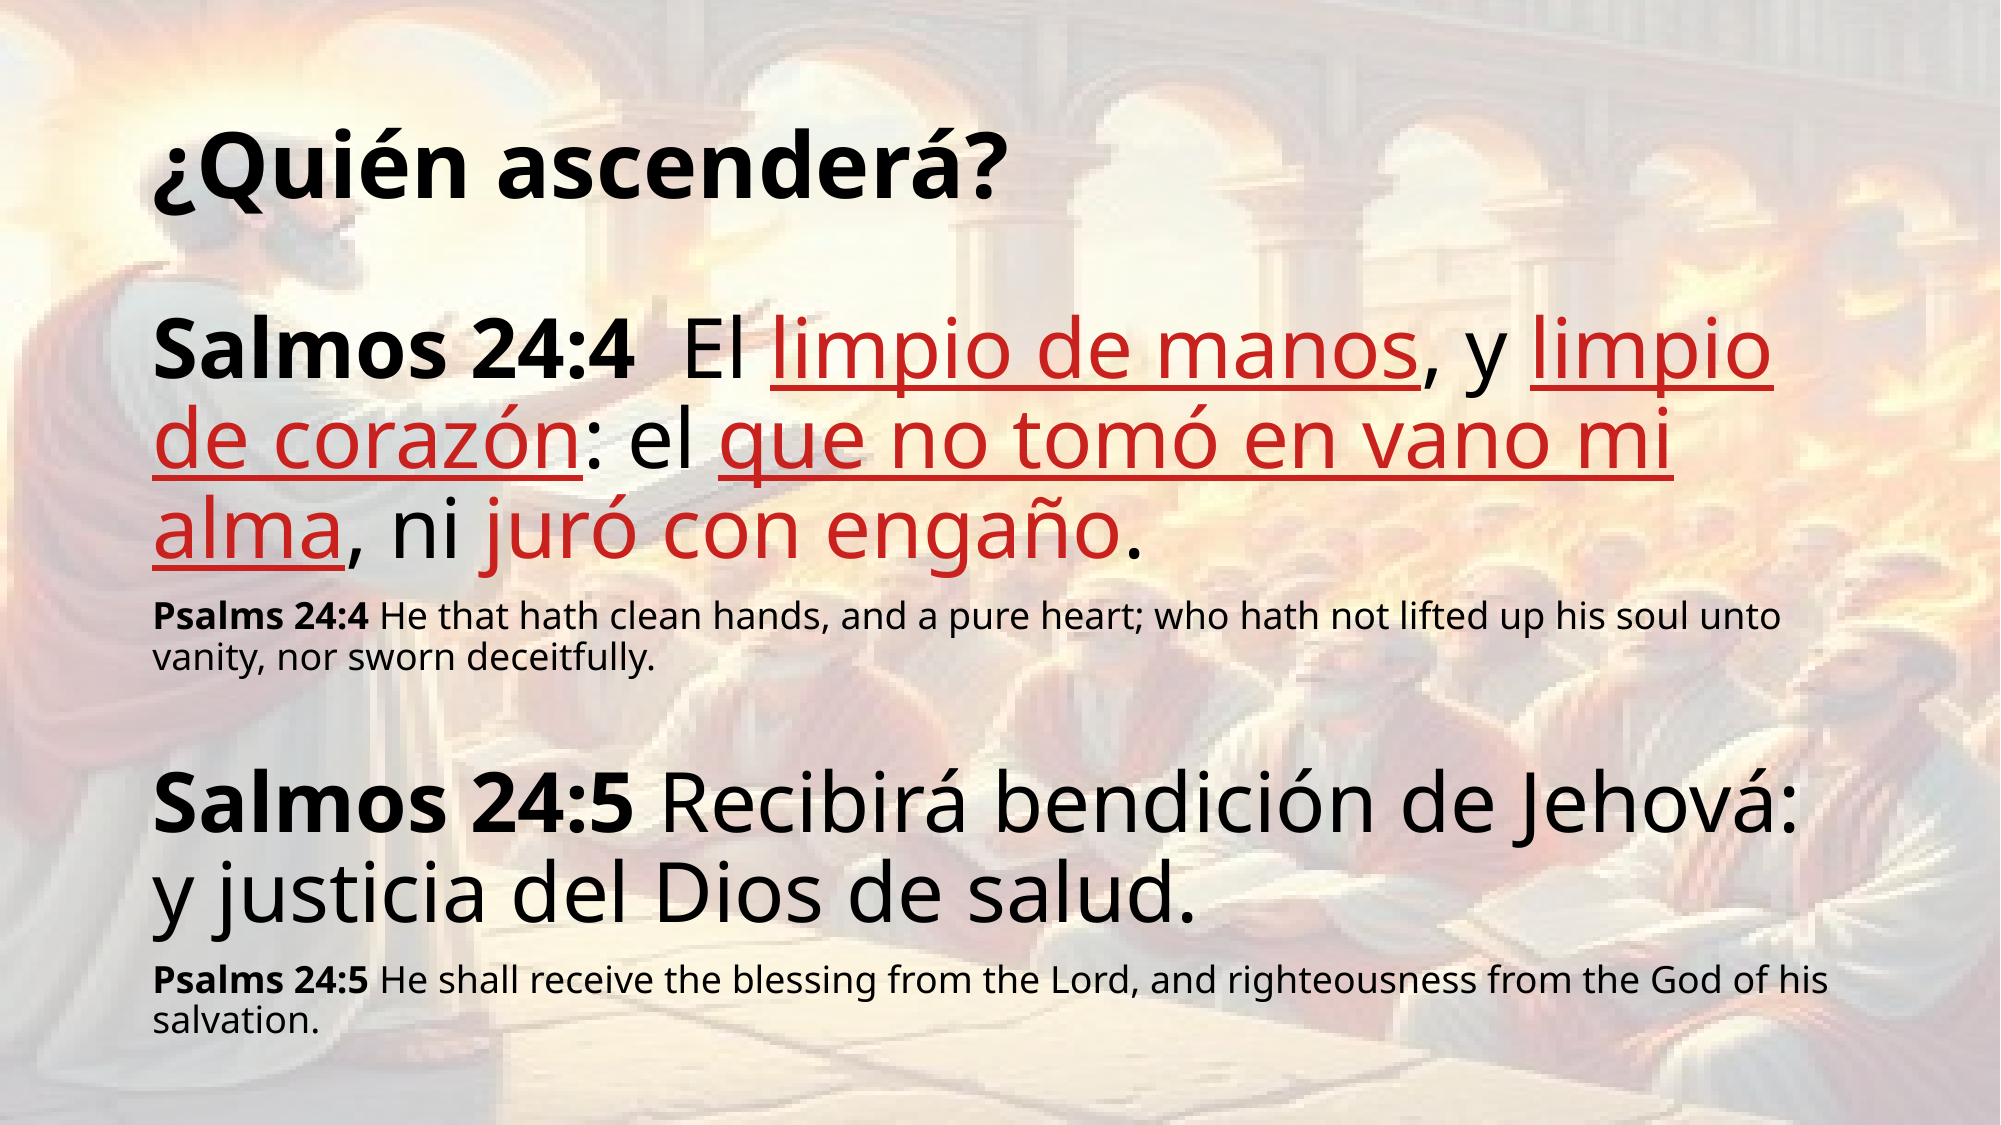

# ¿Quién ascenderá?
Salmos 24:4  El limpio de manos, y limpio de corazón: el que no tomó en vano mi alma, ni juró con engaño.
Psalms 24:4 He that hath clean hands, and a pure heart; who hath not lifted up his soul unto vanity, nor sworn deceitfully.
Salmos 24:5 Recibirá bendición de Jehová: y justicia del Dios de salud.
Psalms 24:5 He shall receive the blessing from the Lord, and righteousness from the God of his salvation.